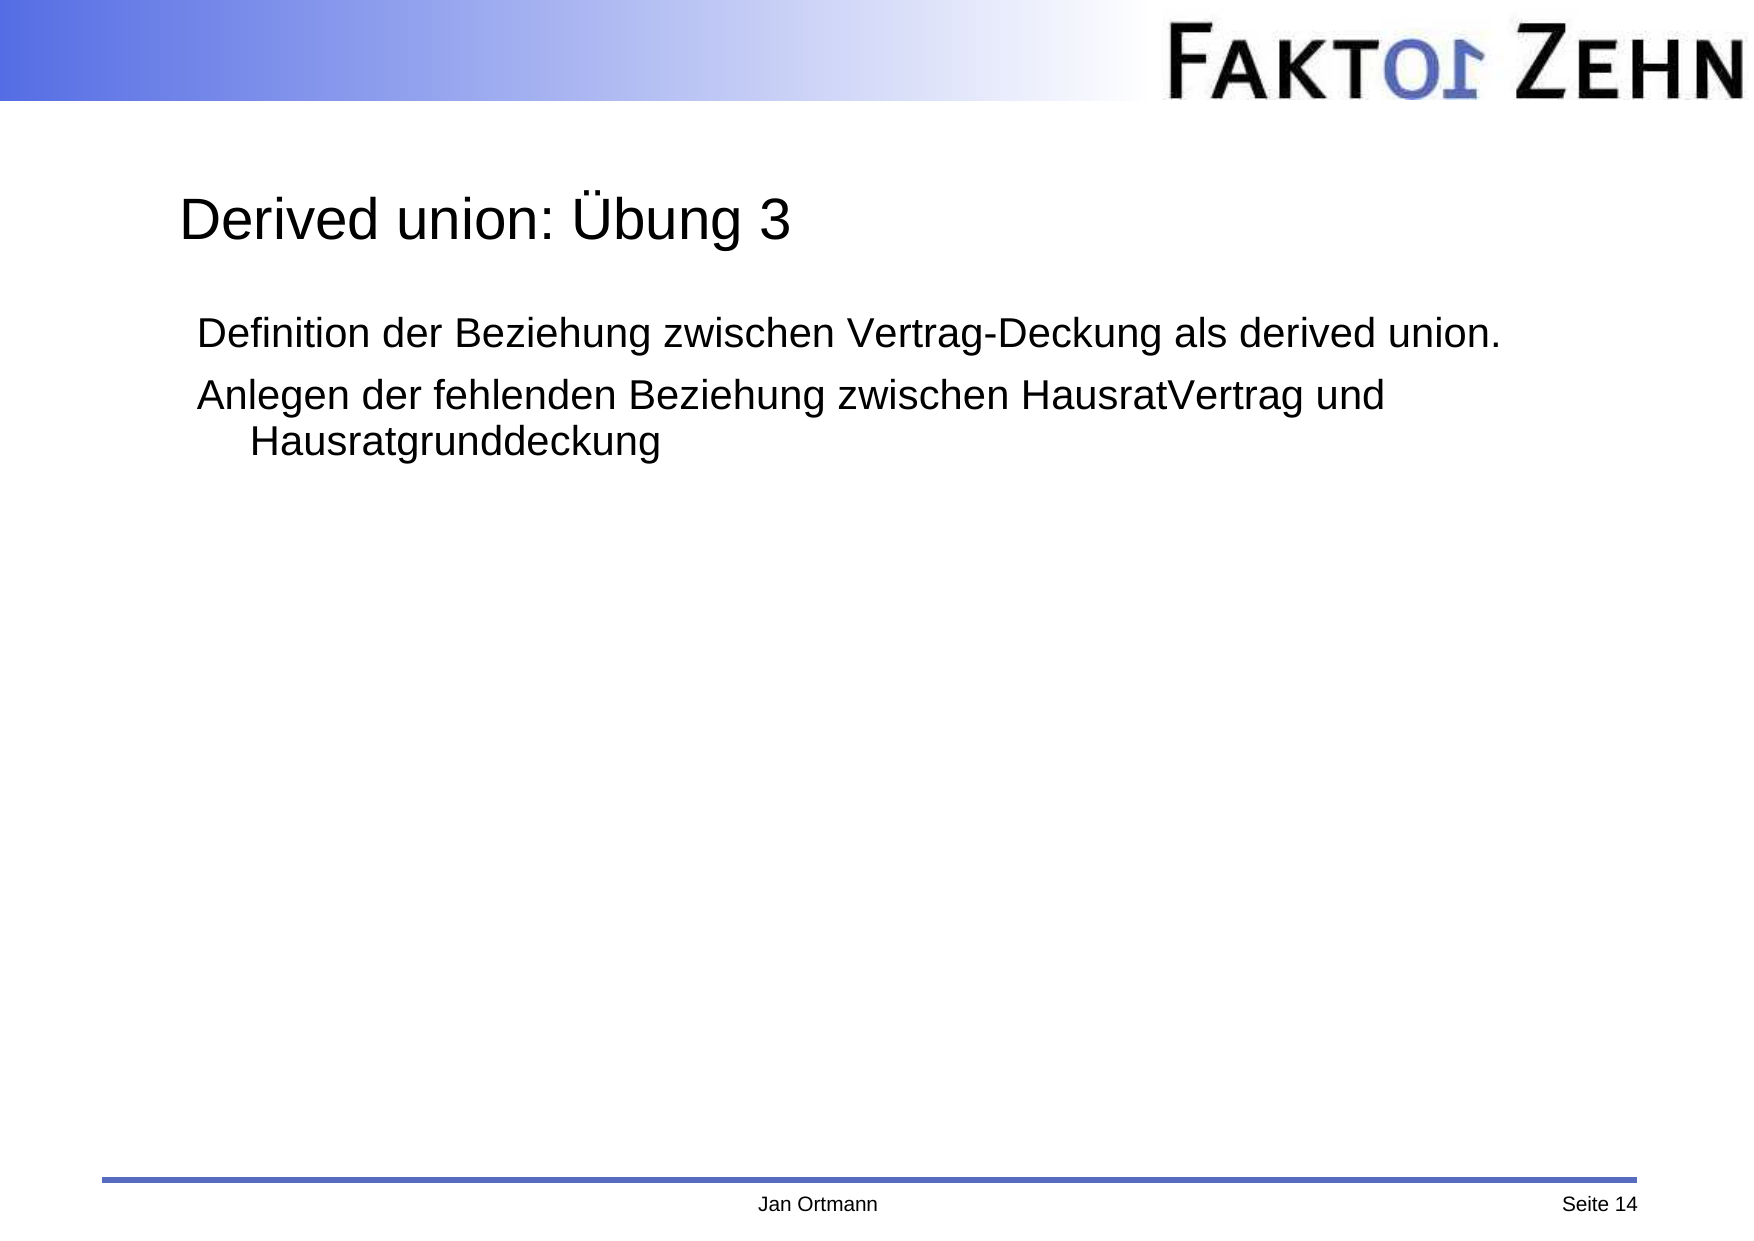

# Derived union: Übung 3
Definition der Beziehung zwischen Vertrag-Deckung als derived union.
Anlegen der fehlenden Beziehung zwischen HausratVertrag und Hausratgrunddeckung